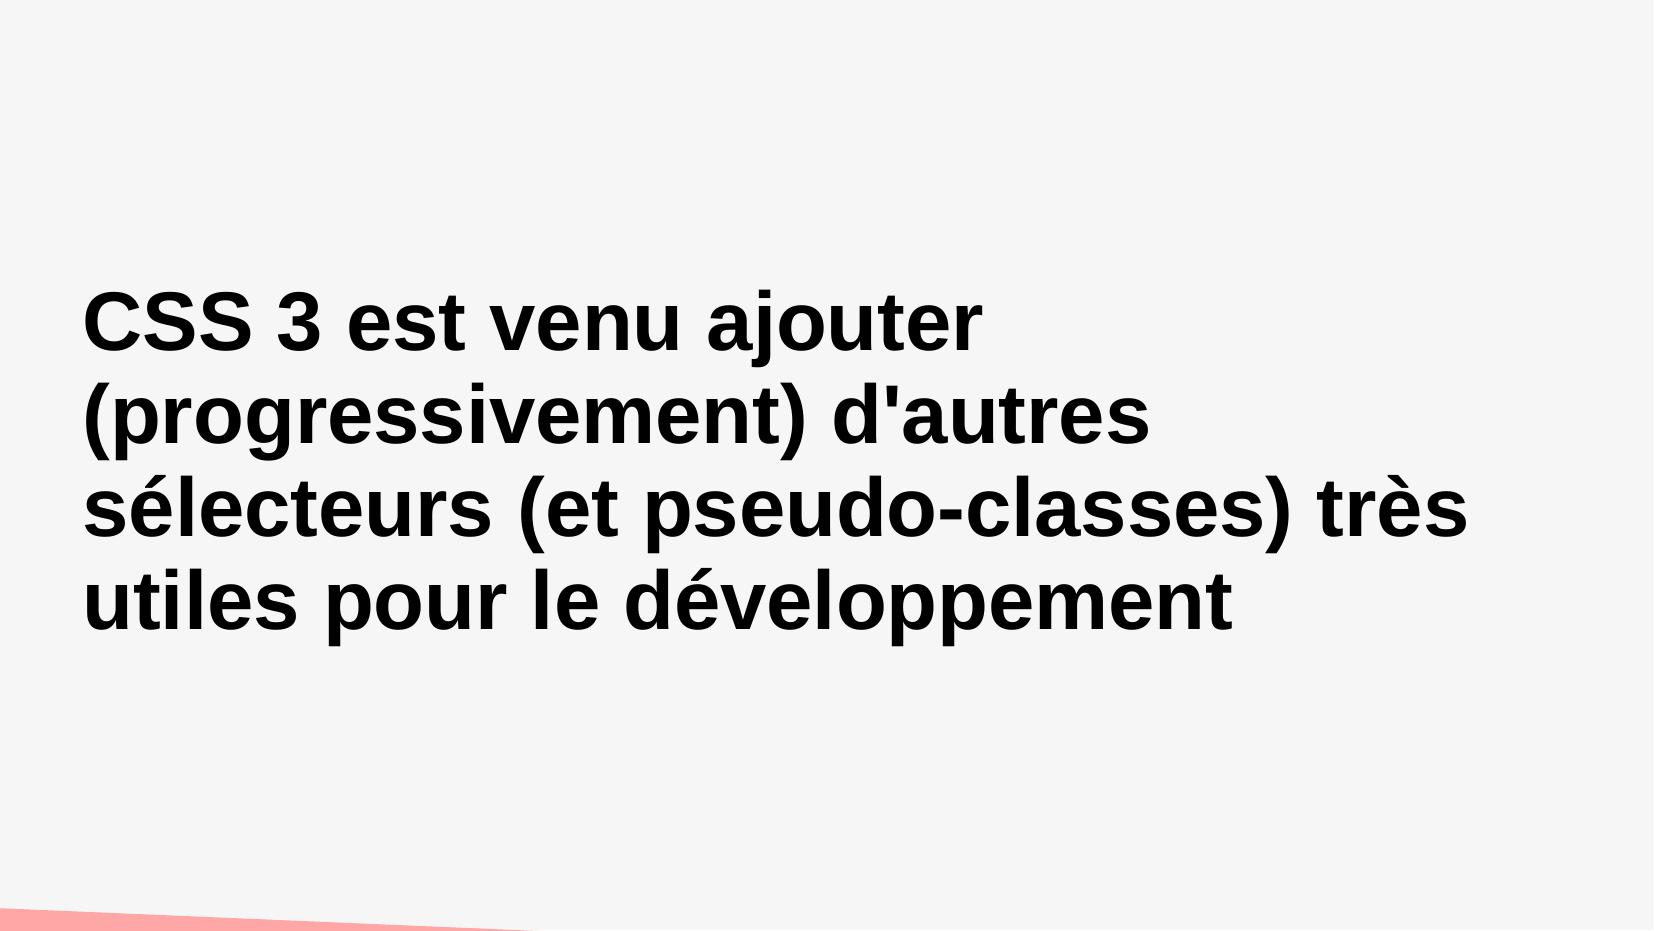

CSS 3 est venu ajouter (progressivement) d'autres sélecteurs (et pseudo-classes) très utiles pour le développement